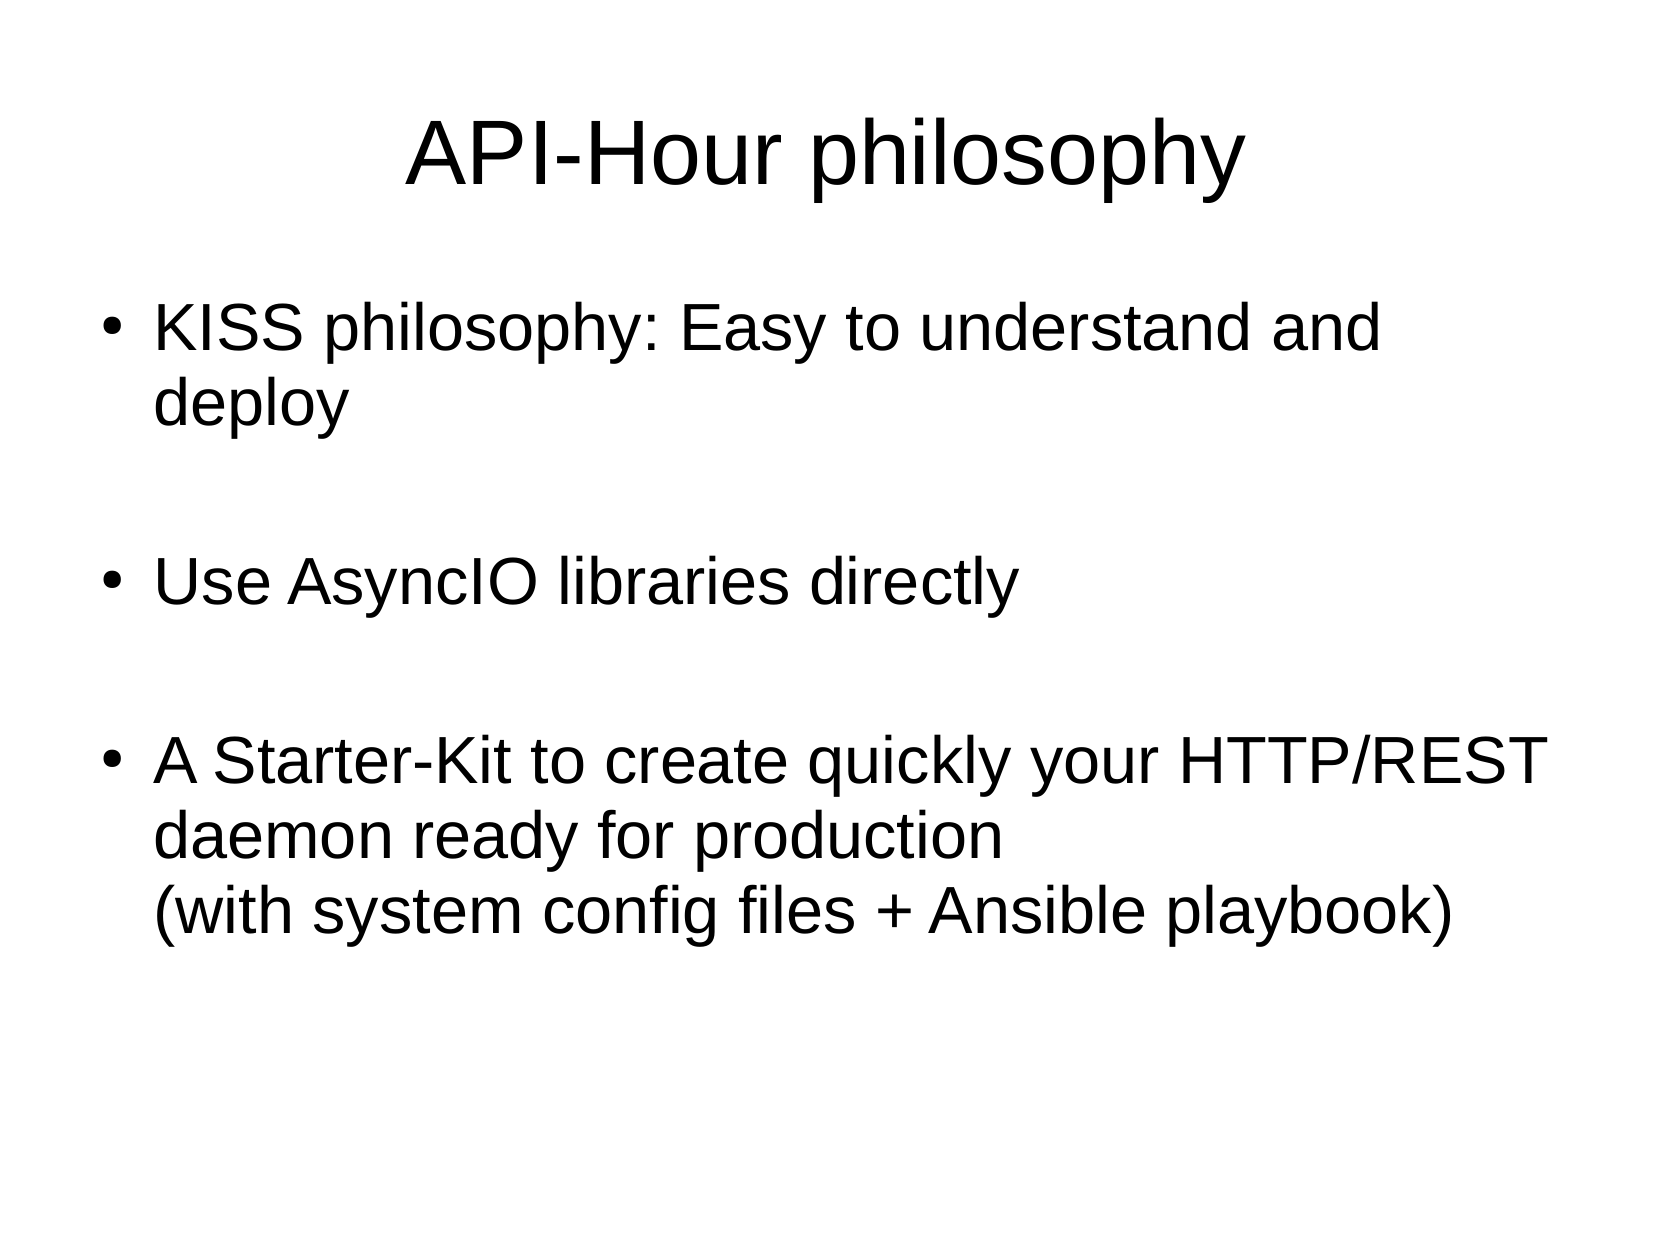

# API-Hour philosophy
KISS philosophy: Easy to understand and deploy
Use AsyncIO libraries directly
A Starter-Kit to create quickly your HTTP/REST daemon ready for production
(with system config files + Ansible playbook)